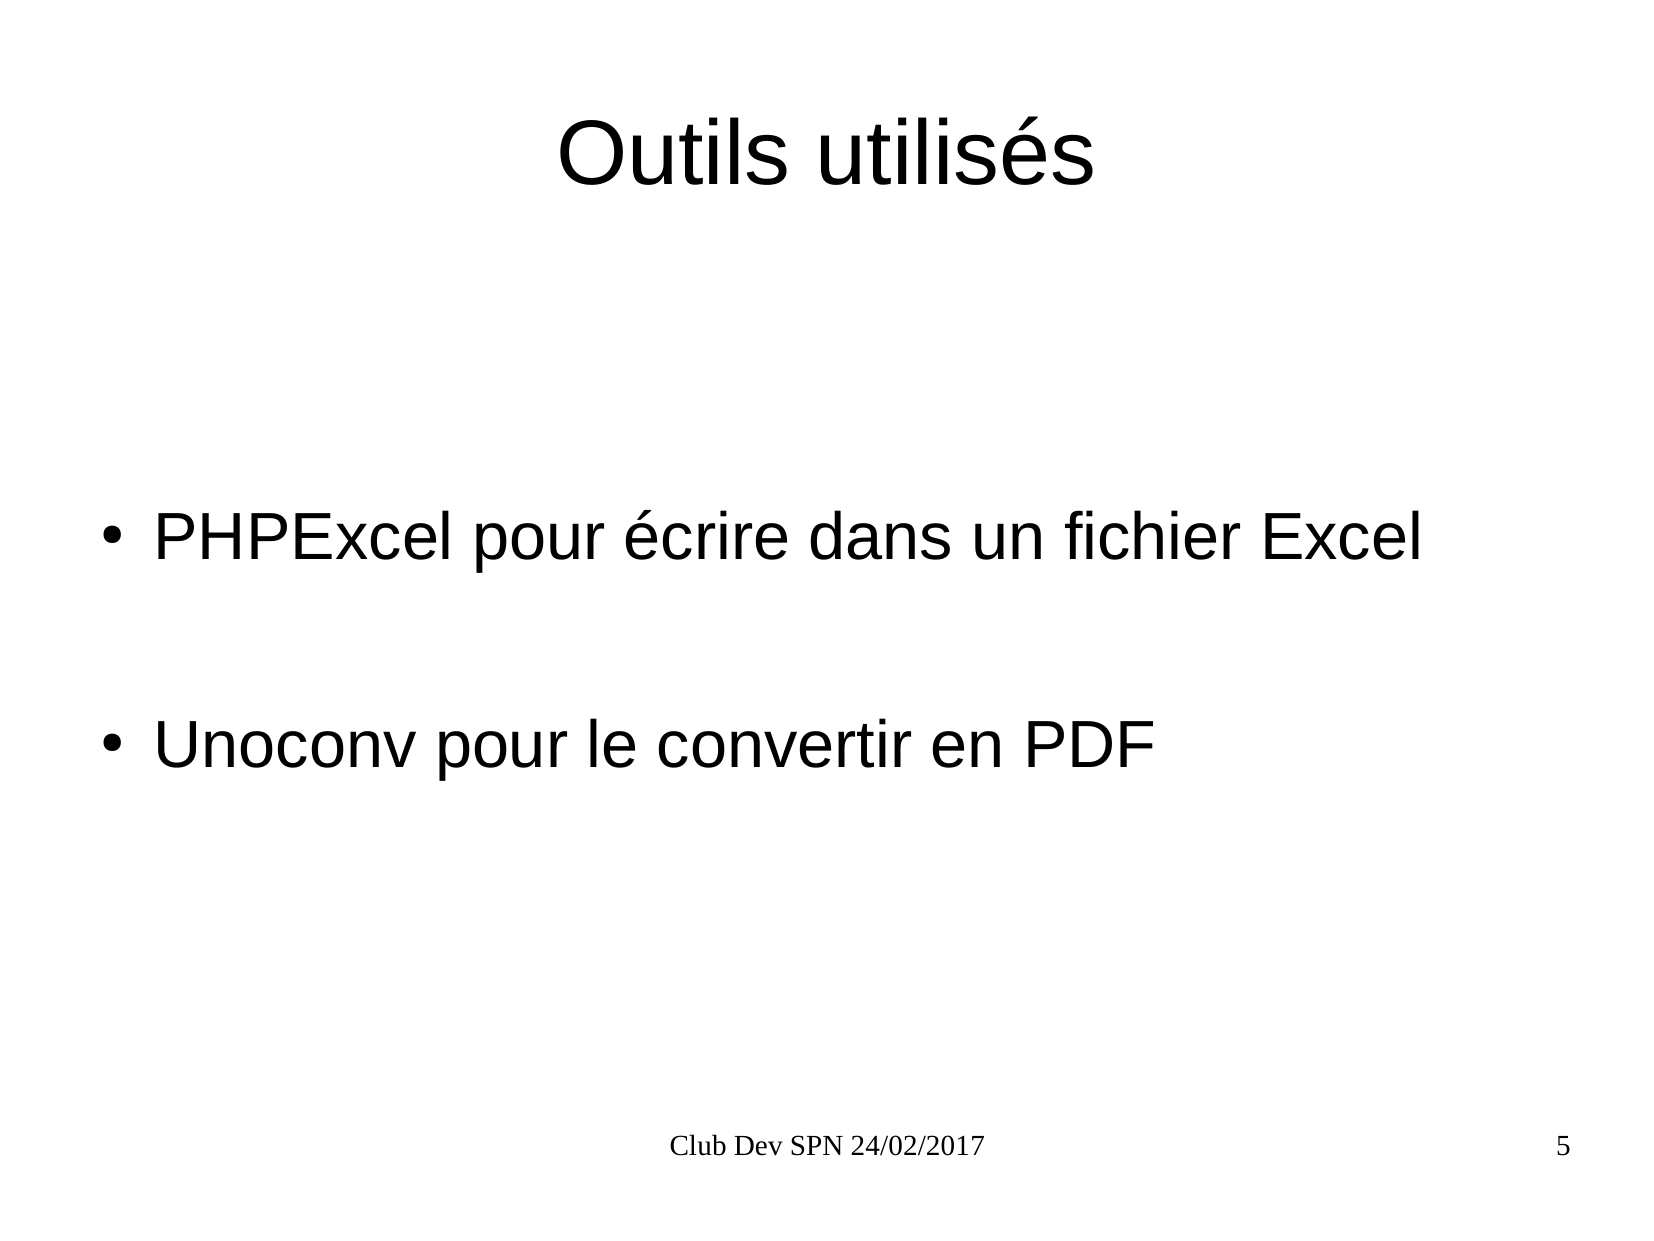

# Outils utilisés
PHPExcel pour écrire dans un fichier Excel
Unoconv pour le convertir en PDF
Club Dev SPN 24/02/2017
5